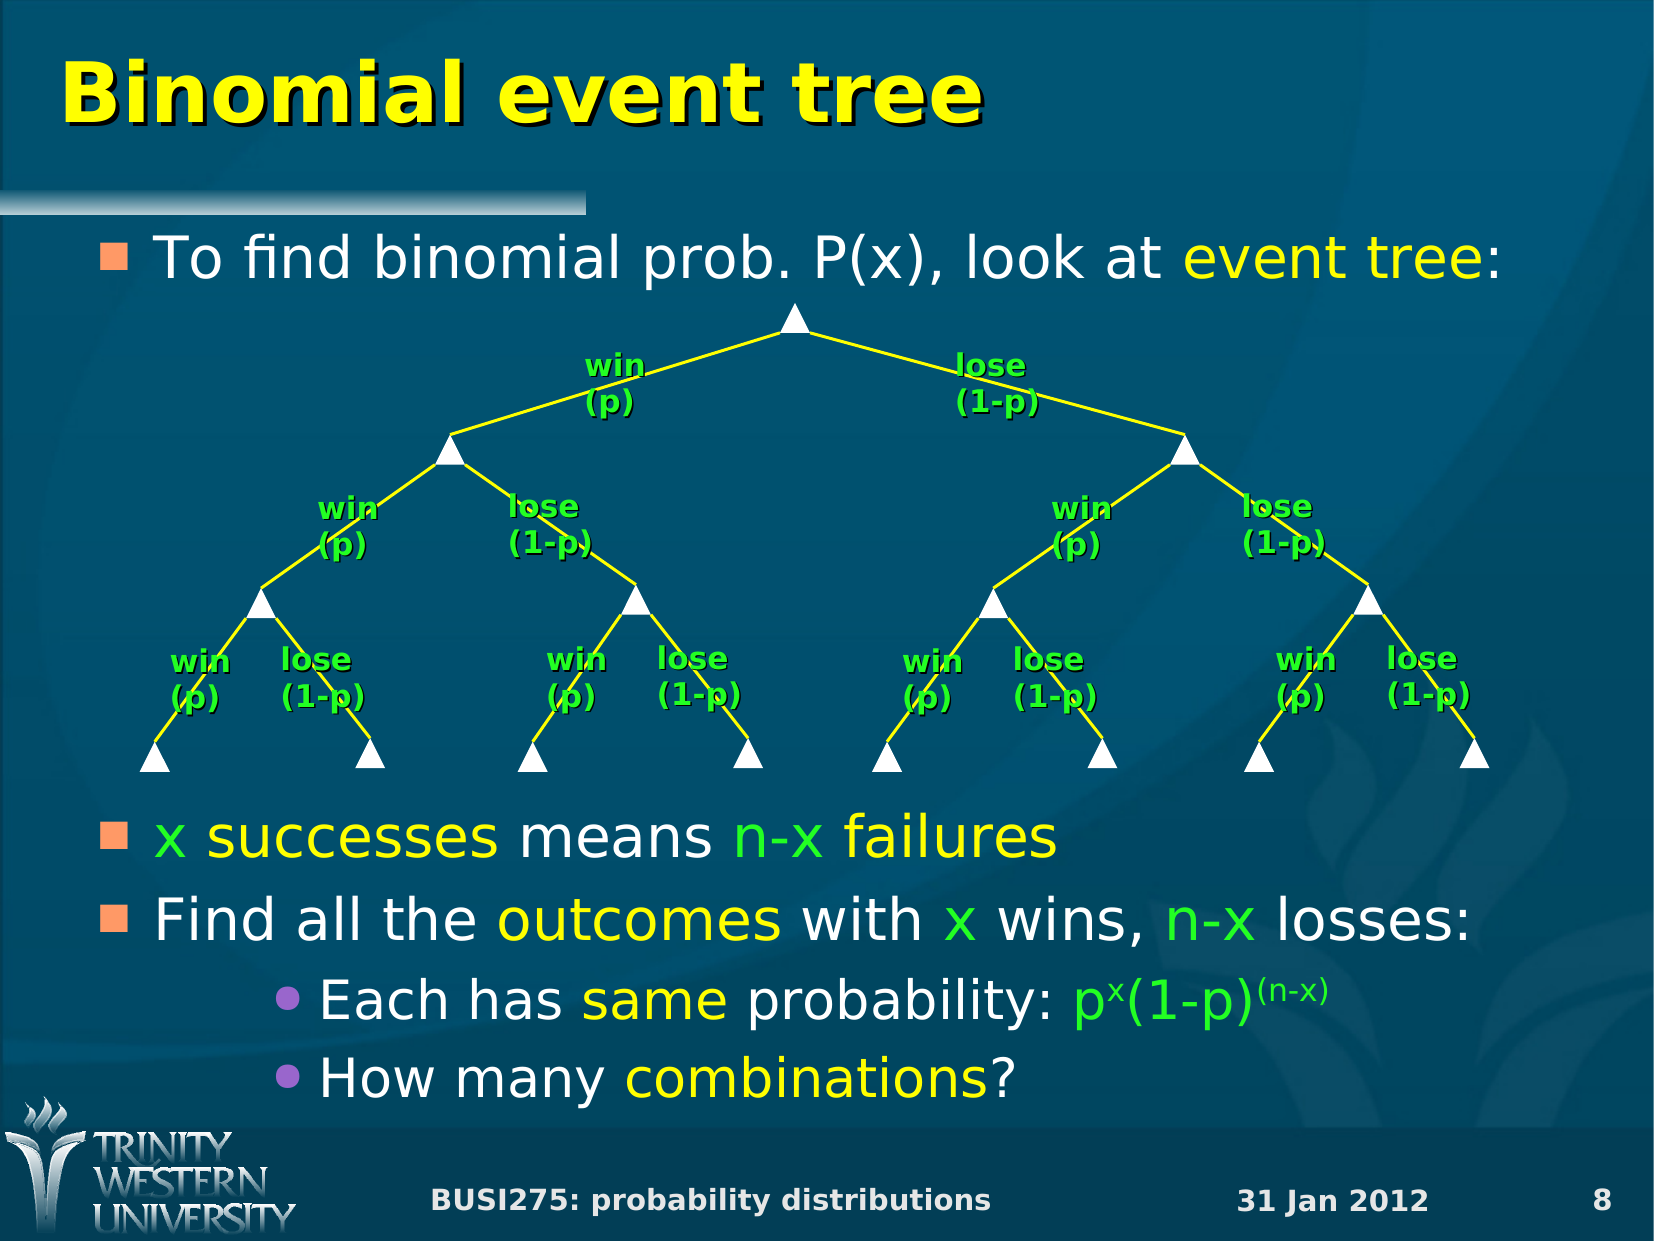

# Binomial event tree
To find binomial prob. P(x), look at event tree:
x successes means n-x failures
Find all the outcomes with x wins, n-x losses:
Each has same probability: px(1-p)(n-x)
How many combinations?
BUSI275: probability distributions
31 Jan 2012
8